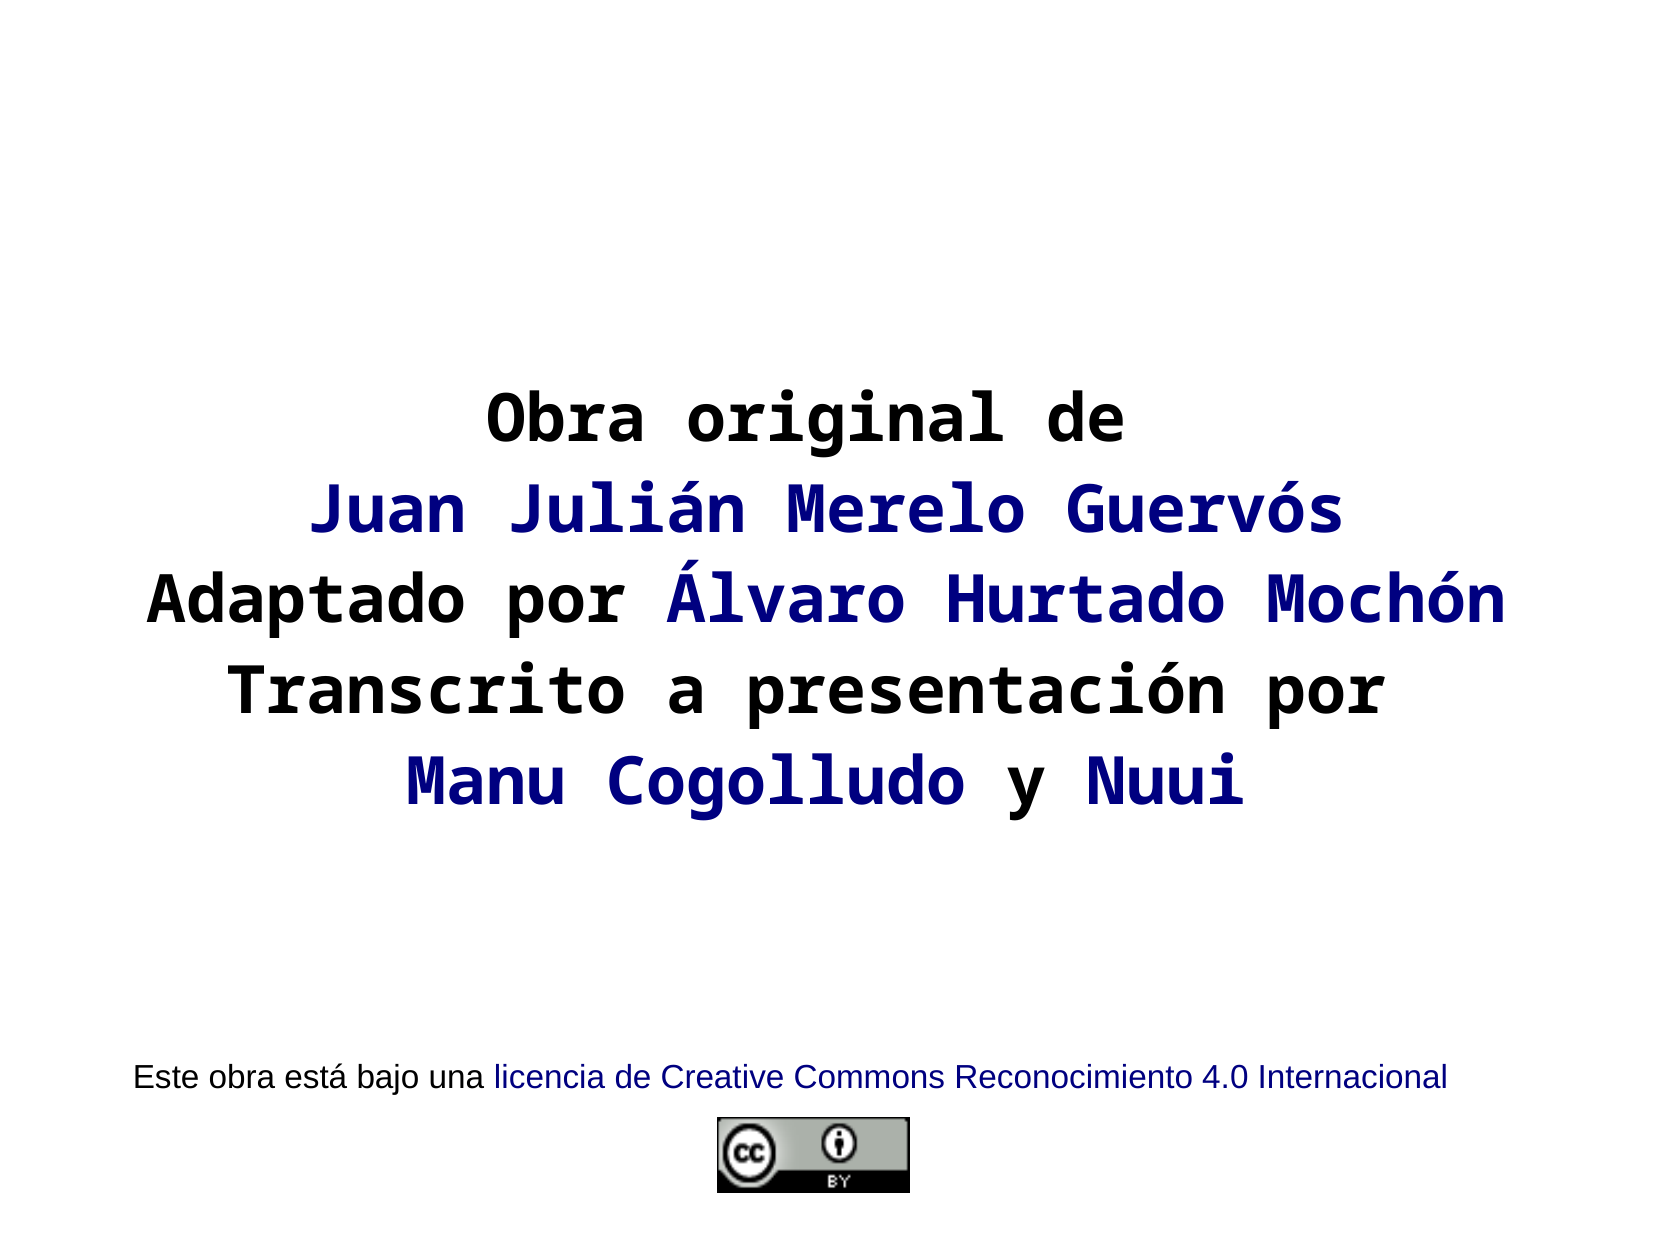

# Obra original de Juan Julián Merelo Guervós
Adaptado por Álvaro Hurtado Mochón
Transcrito a presentación por Manu Cogolludo y Nuui
Este obra está bajo una licencia de Creative Commons Reconocimiento 4.0 Internacional